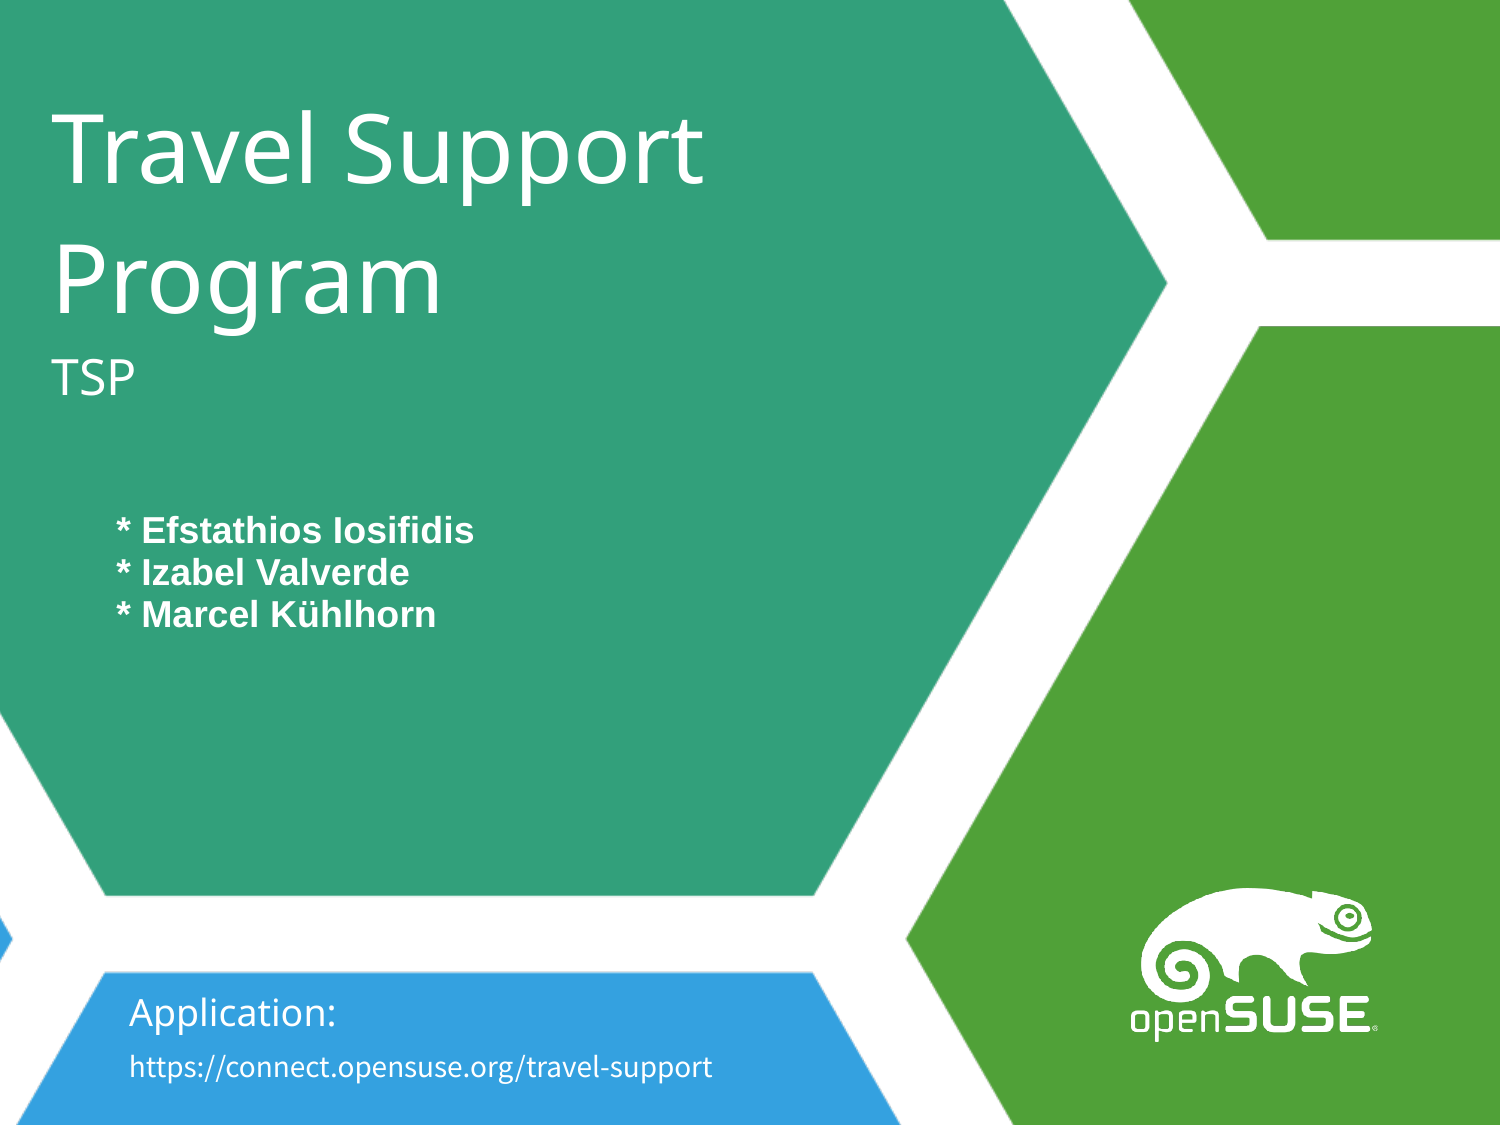

# Travel Support Program TSP
* Efstathios Iosifidis
* Izabel Valverde
* Marcel Kühlhorn
Application:
https://connect.opensuse.org/travel-support